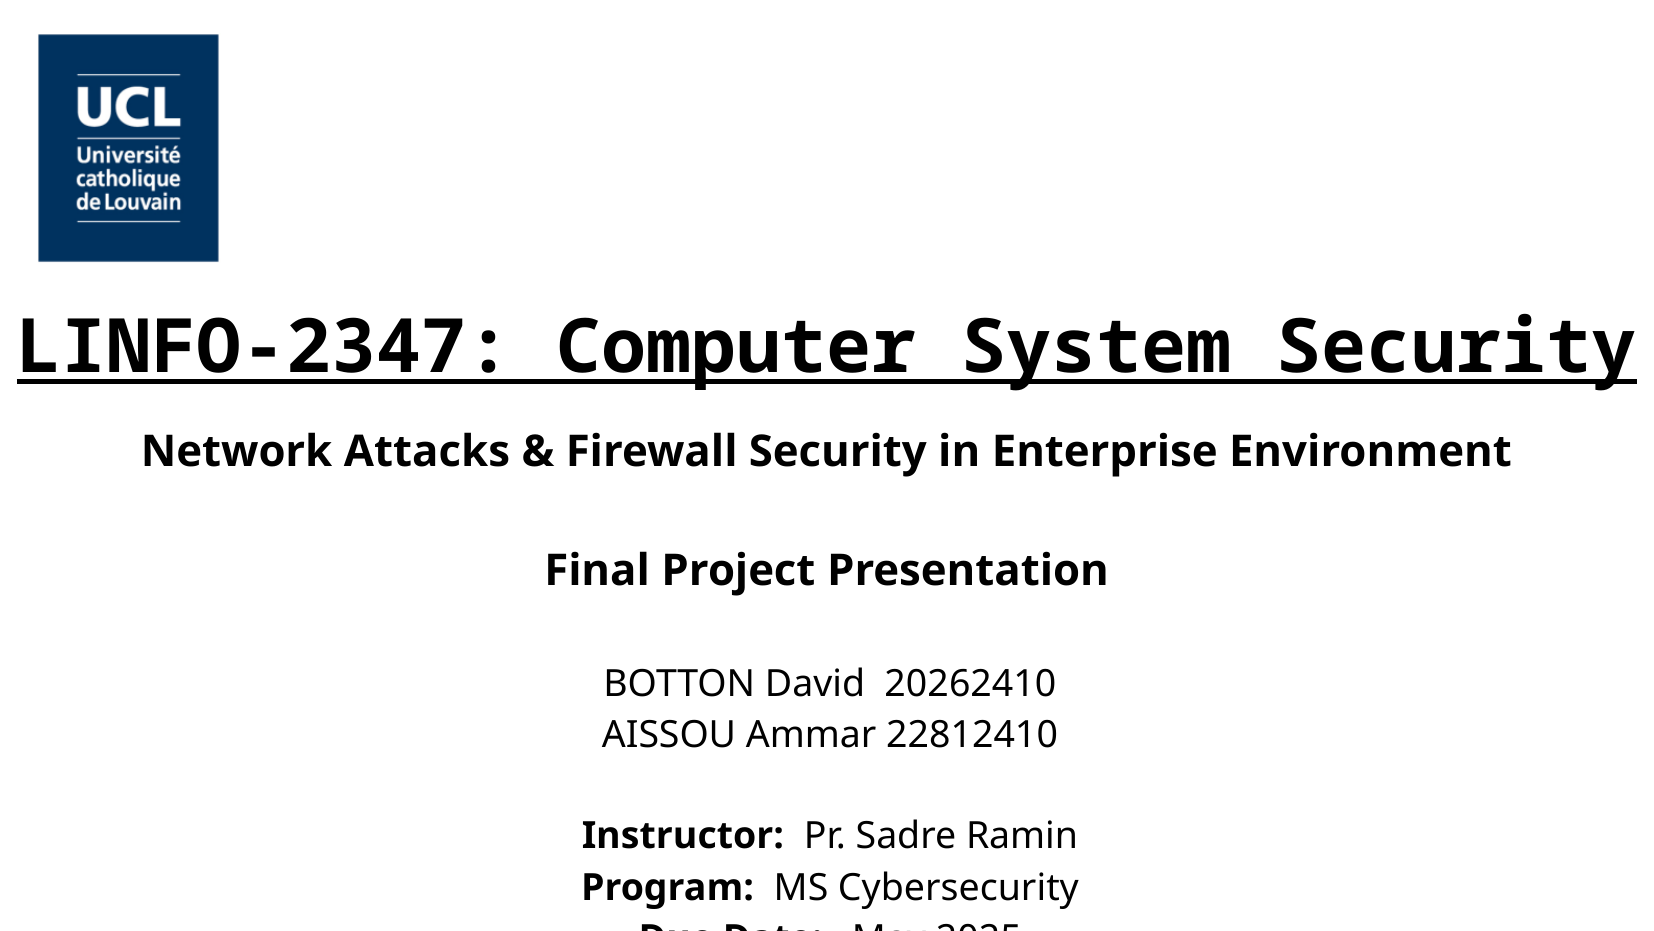

LINFO-2347: Computer System Security
Network Attacks & Firewall Security in Enterprise Environment
Final Project Presentation
BOTTON David 20262410
AISSOU Ammar 22812410
Instructor: Pr. Sadre Ramin
Program: MS Cybersecurity
Due Date: May 2025